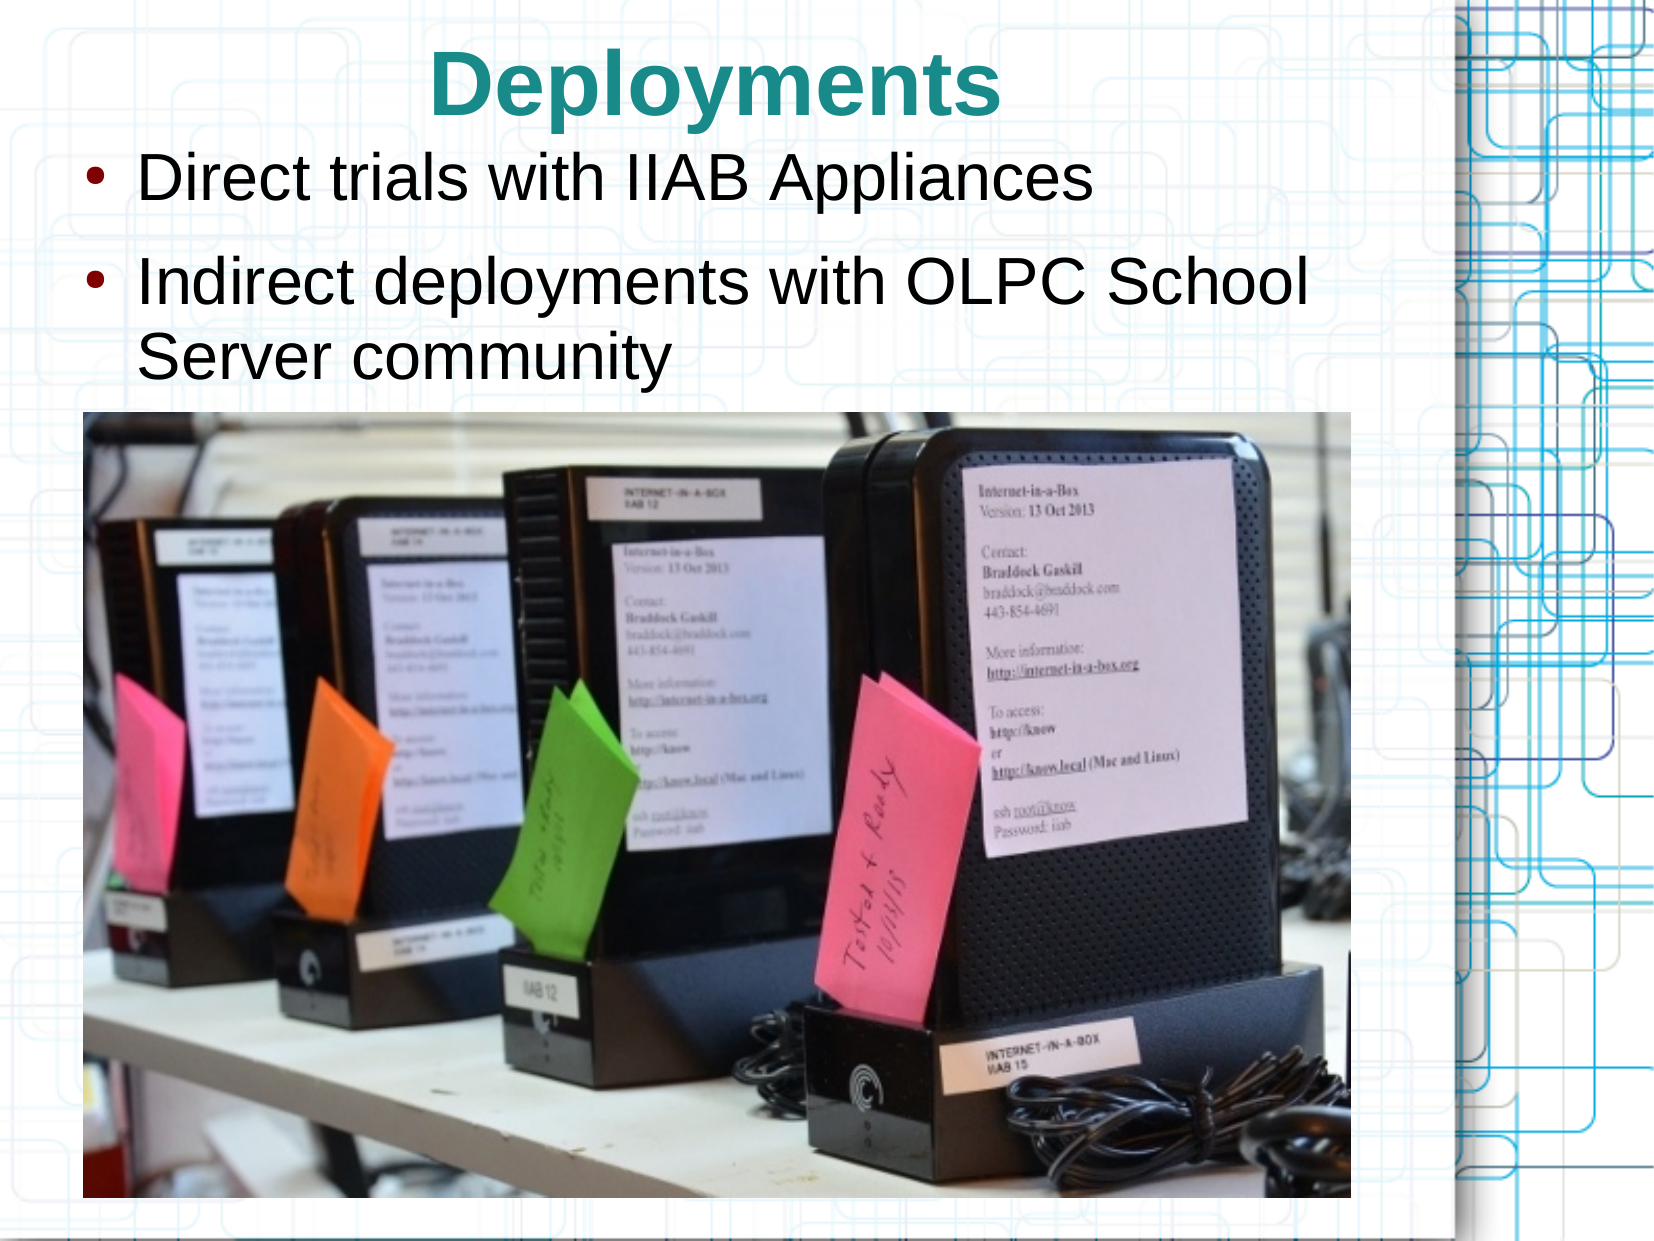

# Deployments
Direct trials with IIAB Appliances
Indirect deployments with OLPC School Server community